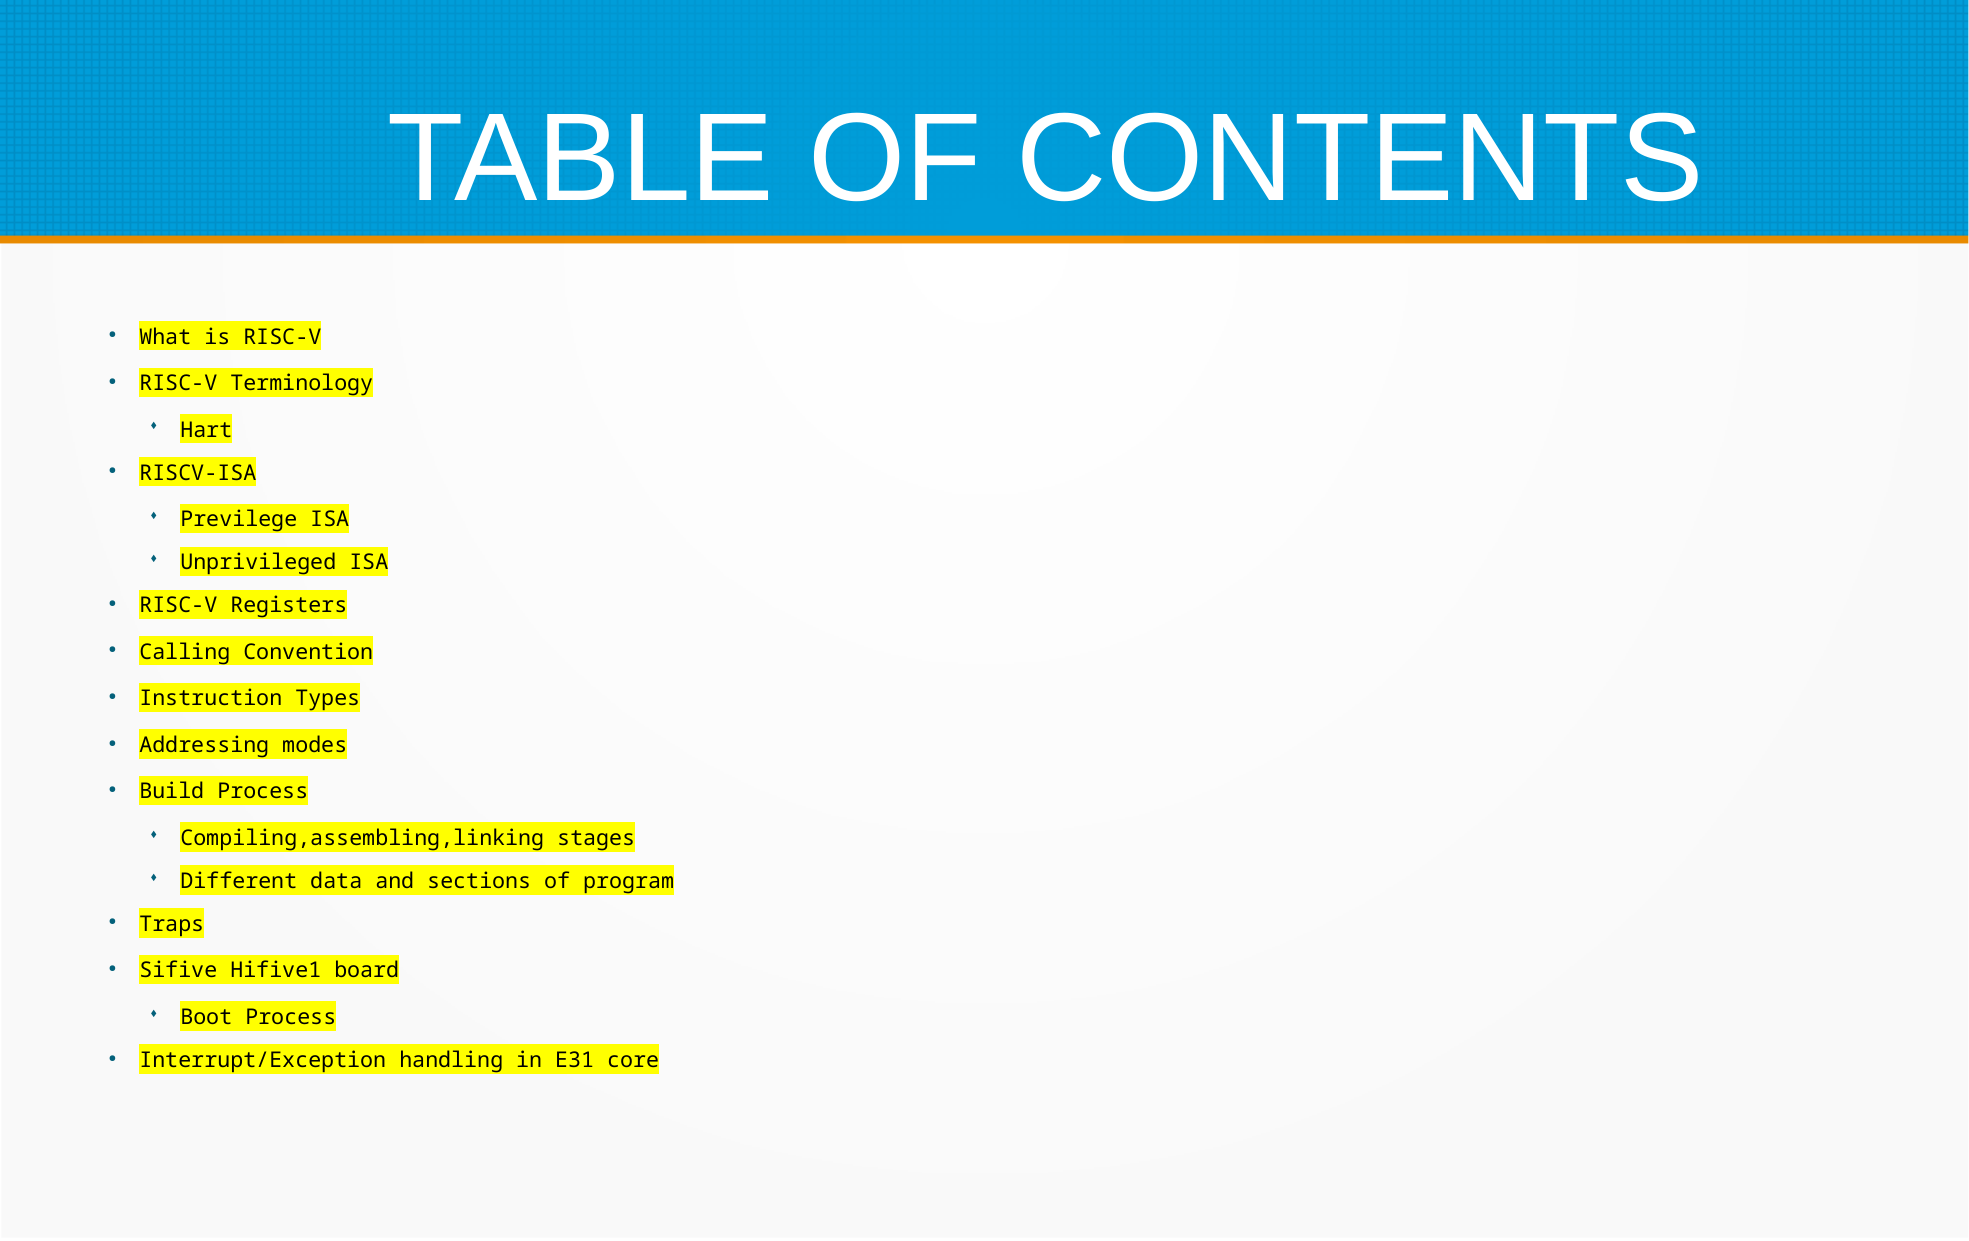

# TABLE OF CONTENTS
What is RISC-V
RISC-V Terminology
Hart
RISCV-ISA
Previlege ISA
Unprivileged ISA
RISC-V Registers
Calling Convention
Instruction Types
Addressing modes
Build Process
Compiling,assembling,linking stages
Different data and sections of program
Traps
Sifive Hifive1 board
Boot Process
Interrupt/Exception handling in E31 core